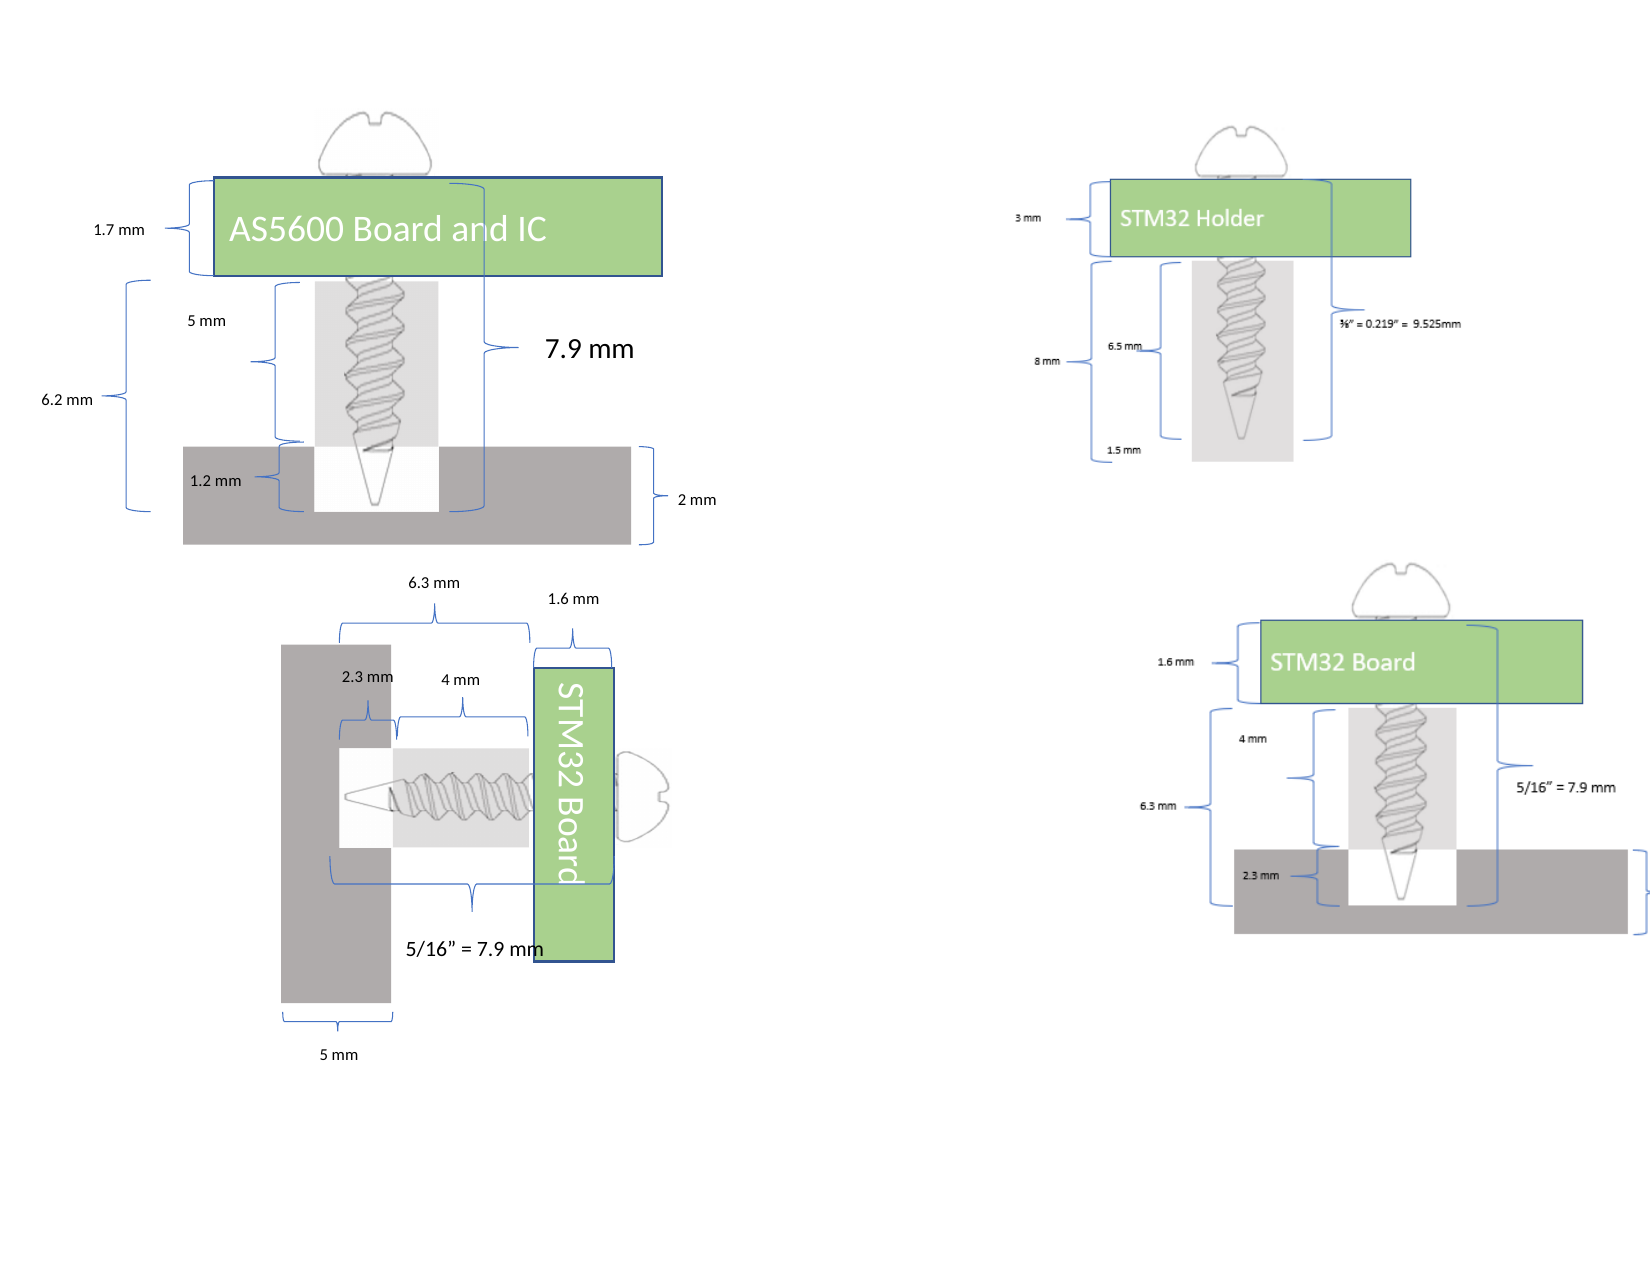

AS5600 Board and IC
1.7 mm
5 mm
7.9 mm
1.2 mm
2 mm
6.2 mm
6.3 mm
1.6 mm
2.3 mm
4 mm
STM32 Board
5/16” = 7.9 mm
5 mm